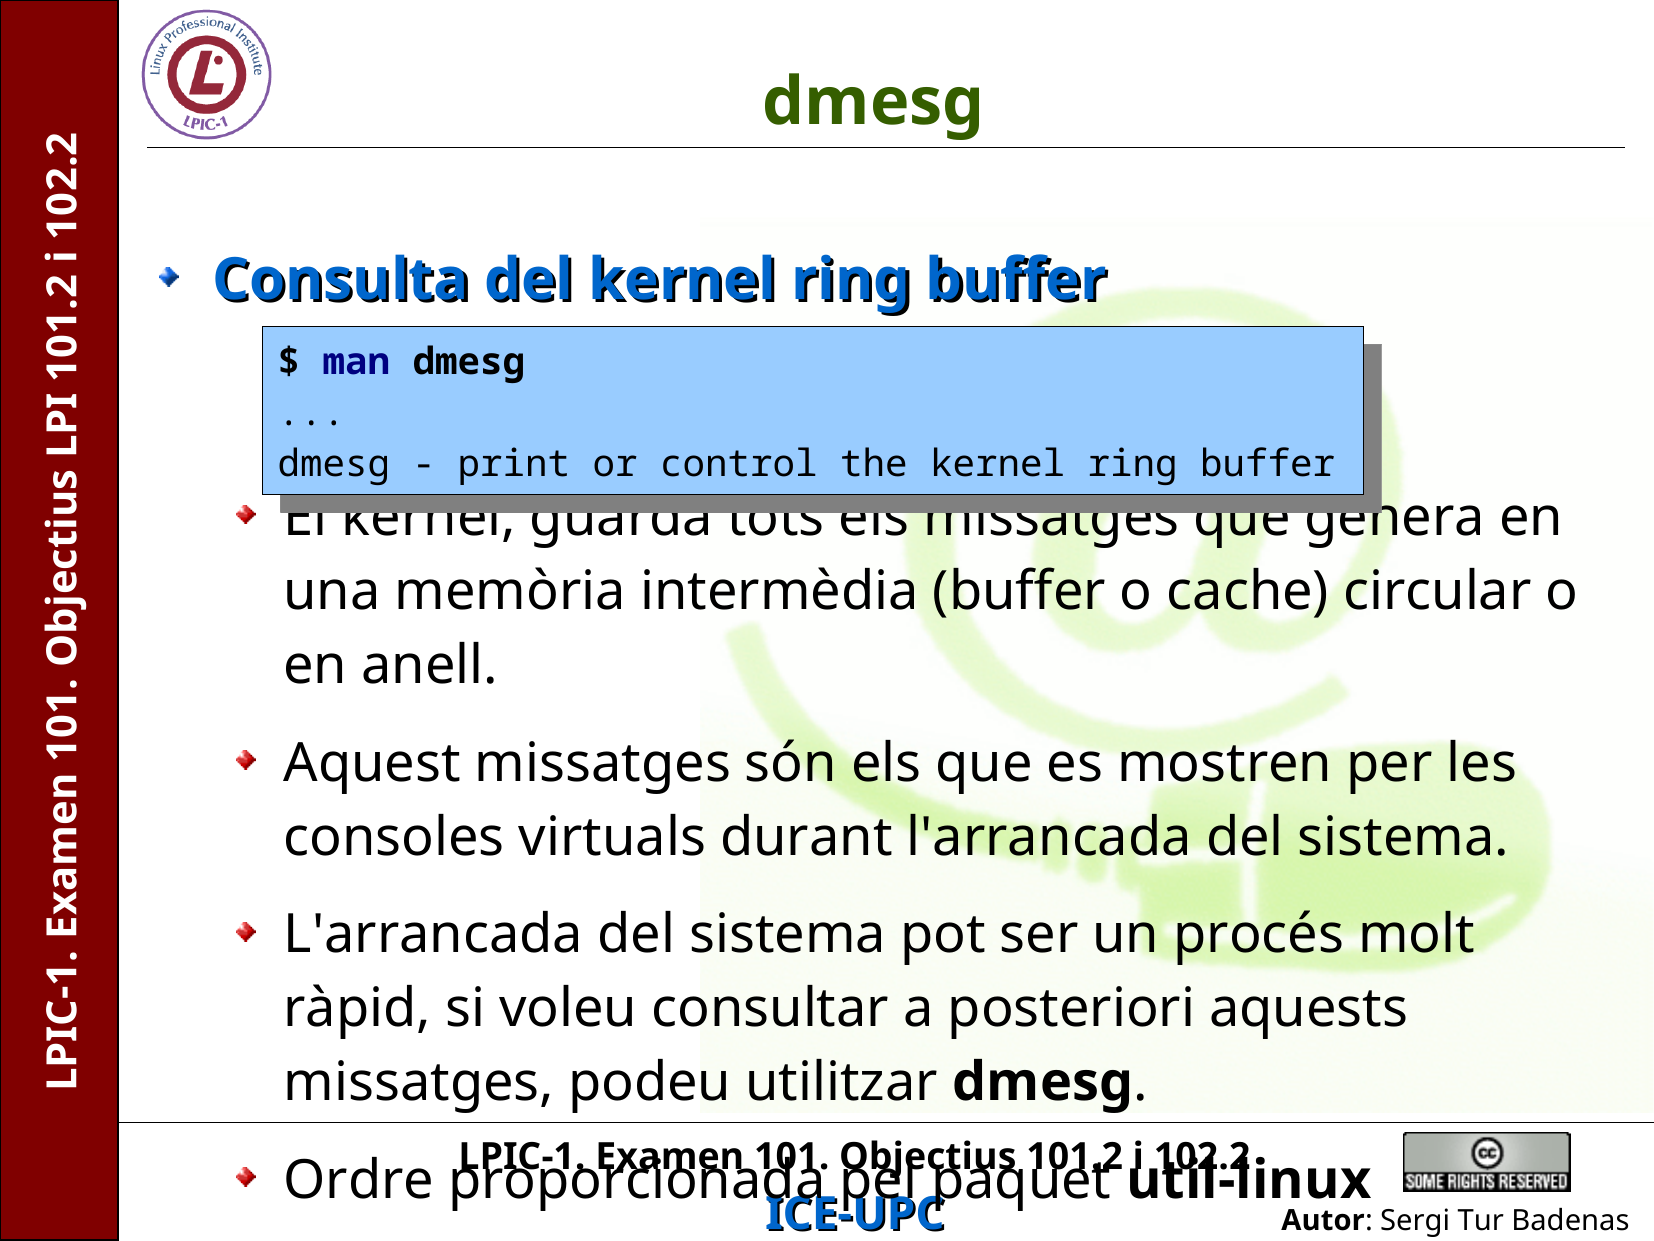

# dmesg
Consulta del kernel ring buffer
El kernel, guarda tots els missatges que genera en una memòria intermèdia (buffer o cache) circular o en anell.
Aquest missatges són els que es mostren per les consoles virtuals durant l'arrancada del sistema.
L'arrancada del sistema pot ser un procés molt ràpid, si voleu consultar a posteriori aquests missatges, podeu utilitzar dmesg.
Ordre proporcionada pel paquet util-linux
$ man dmesg
...
dmesg - print or control the kernel ring buffer